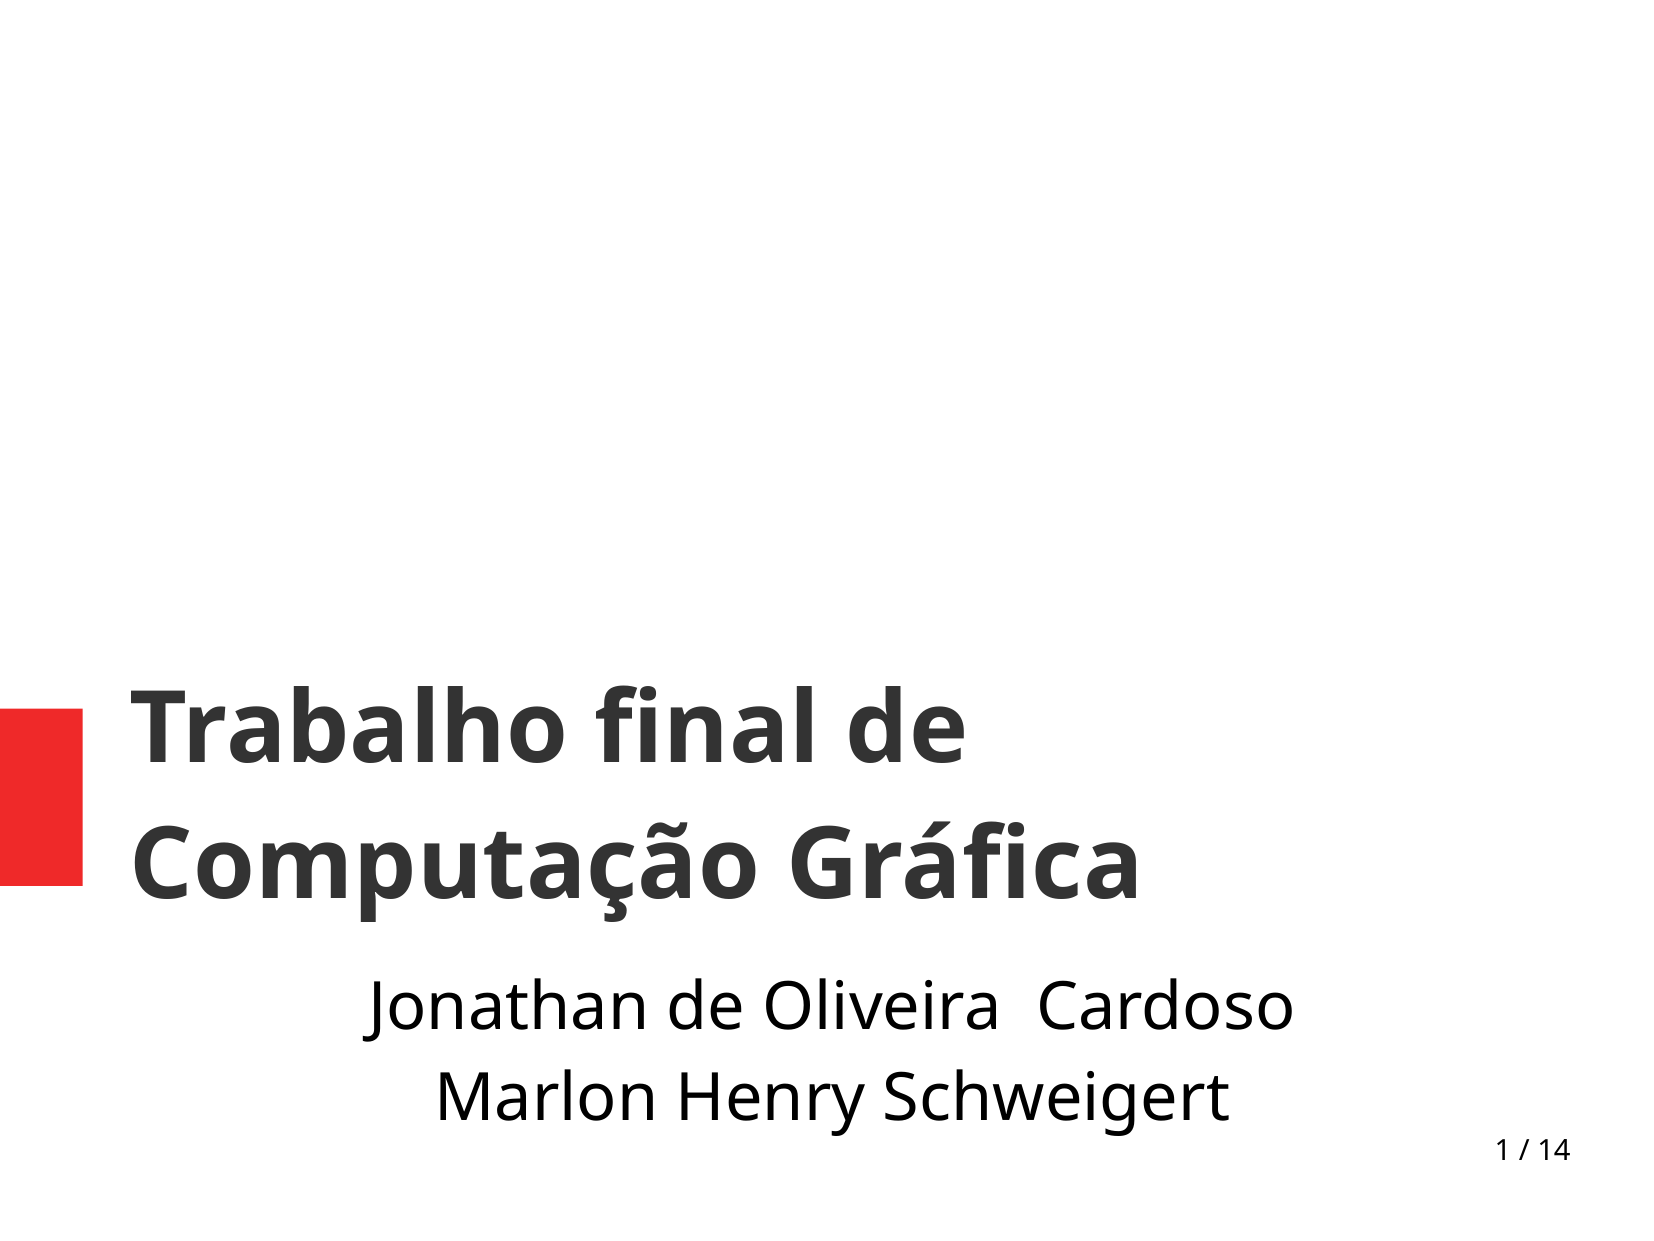

# Trabalho final de Computação Gráfica
Jonathan de Oliveira Cardoso
Marlon Henry Schweigert
1